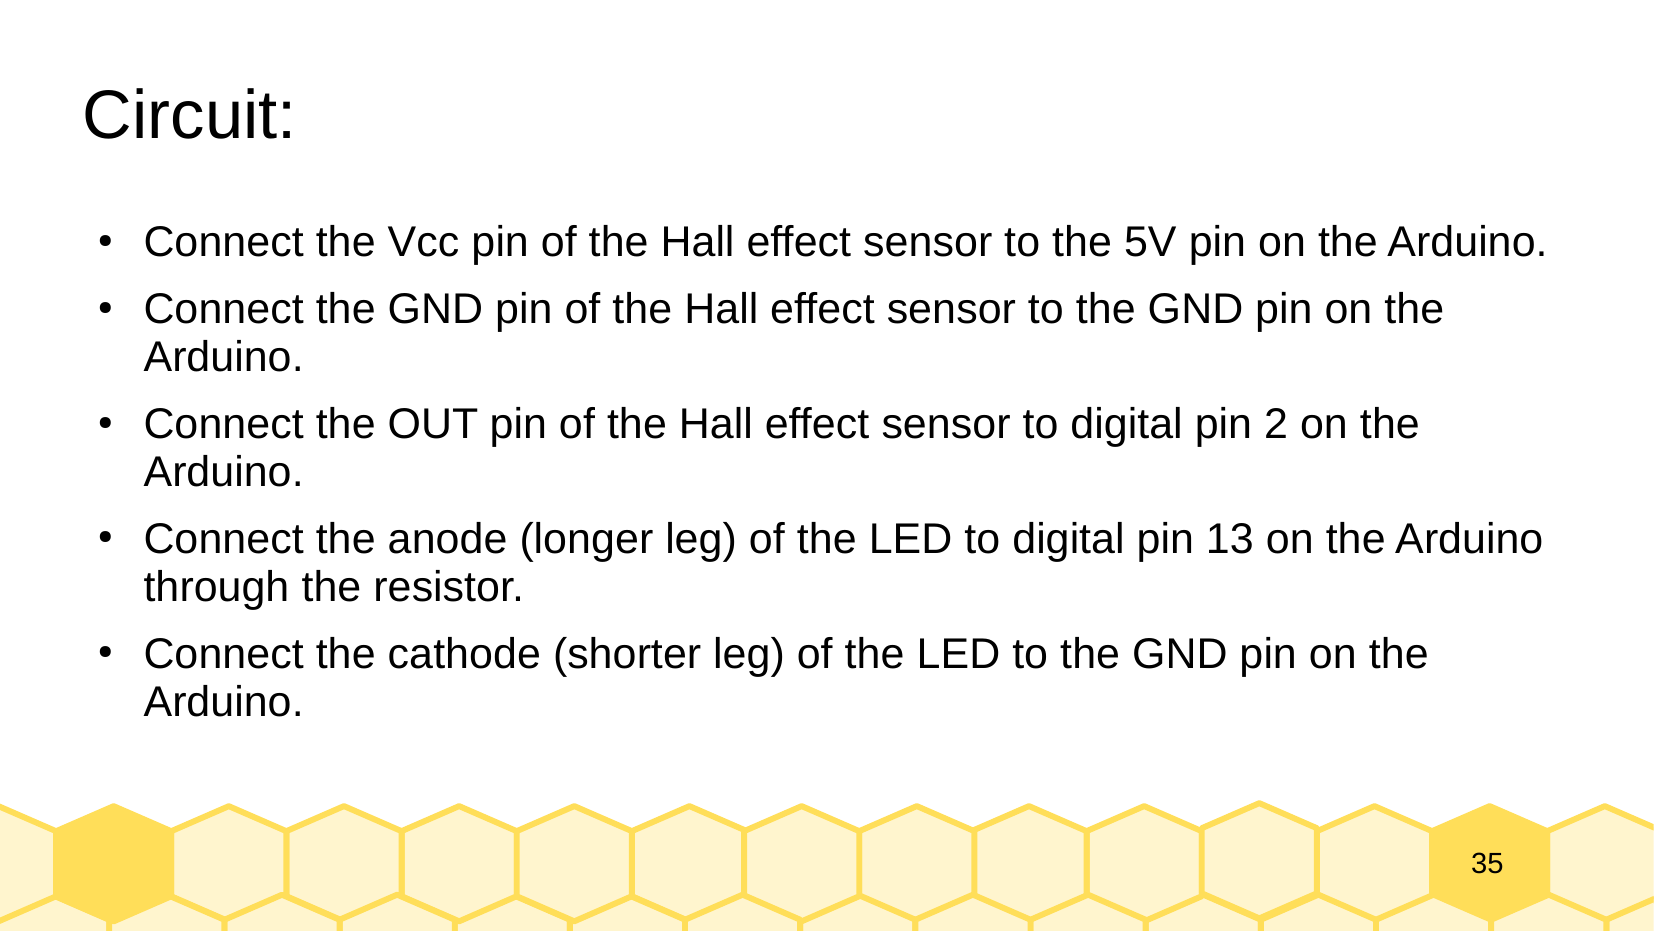

# Circuit:
Connect the Vcc pin of the Hall effect sensor to the 5V pin on the Arduino.
Connect the GND pin of the Hall effect sensor to the GND pin on the Arduino.
Connect the OUT pin of the Hall effect sensor to digital pin 2 on the Arduino.
Connect the anode (longer leg) of the LED to digital pin 13 on the Arduino through the resistor.
Connect the cathode (shorter leg) of the LED to the GND pin on the Arduino.